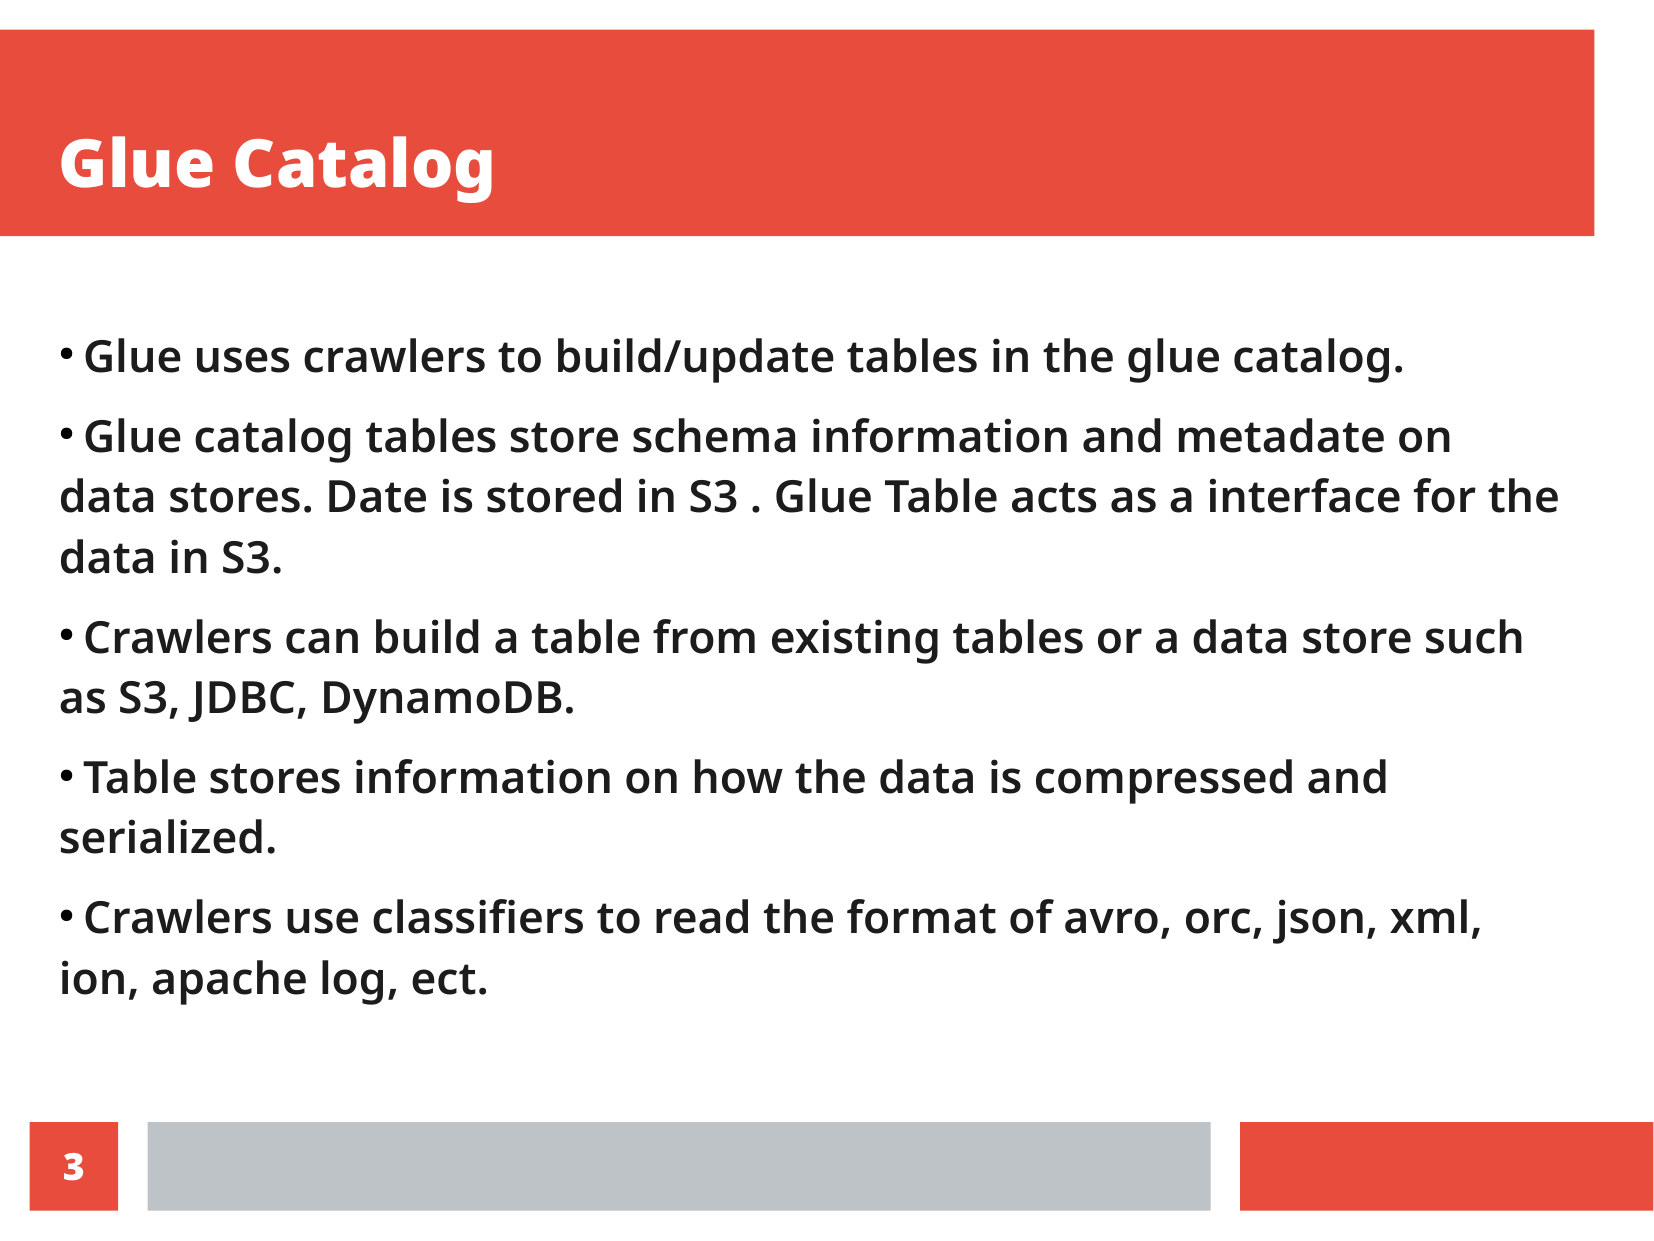

# Glue Catalog
 Glue uses crawlers to build/update tables in the glue catalog.
 Glue catalog tables store schema information and metadate on data stores. Date is stored in S3 . Glue Table acts as a interface for the data in S3.
 Crawlers can build a table from existing tables or a data store such as S3, JDBC, DynamoDB.
 Table stores information on how the data is compressed and serialized.
 Crawlers use classifiers to read the format of avro, orc, json, xml, ion, apache log, ect.
3